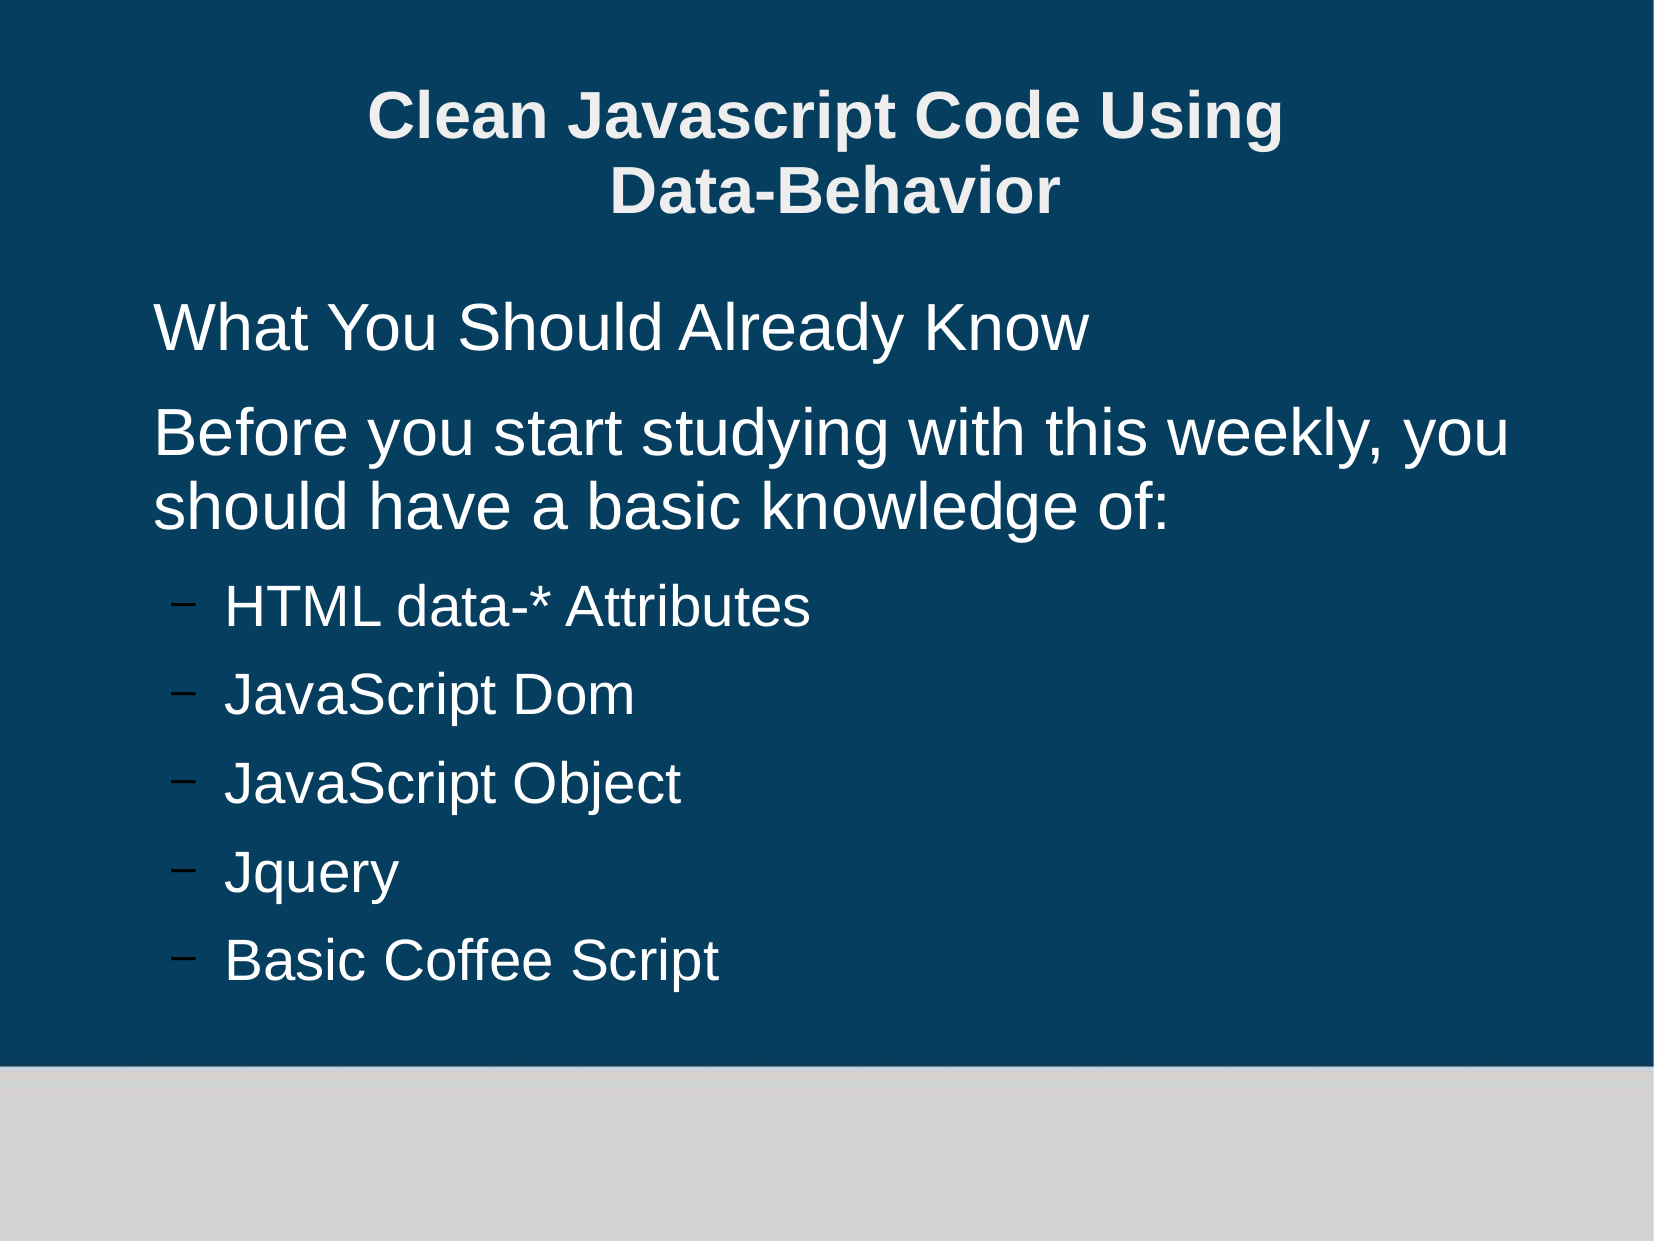

# Clean Javascript Code Using Data-Behavior
What You Should Already Know
Before you start studying with this weekly, you should have a basic knowledge of:
HTML data-* Attributes
JavaScript Dom
JavaScript Object
Jquery
Basic Coffee Script